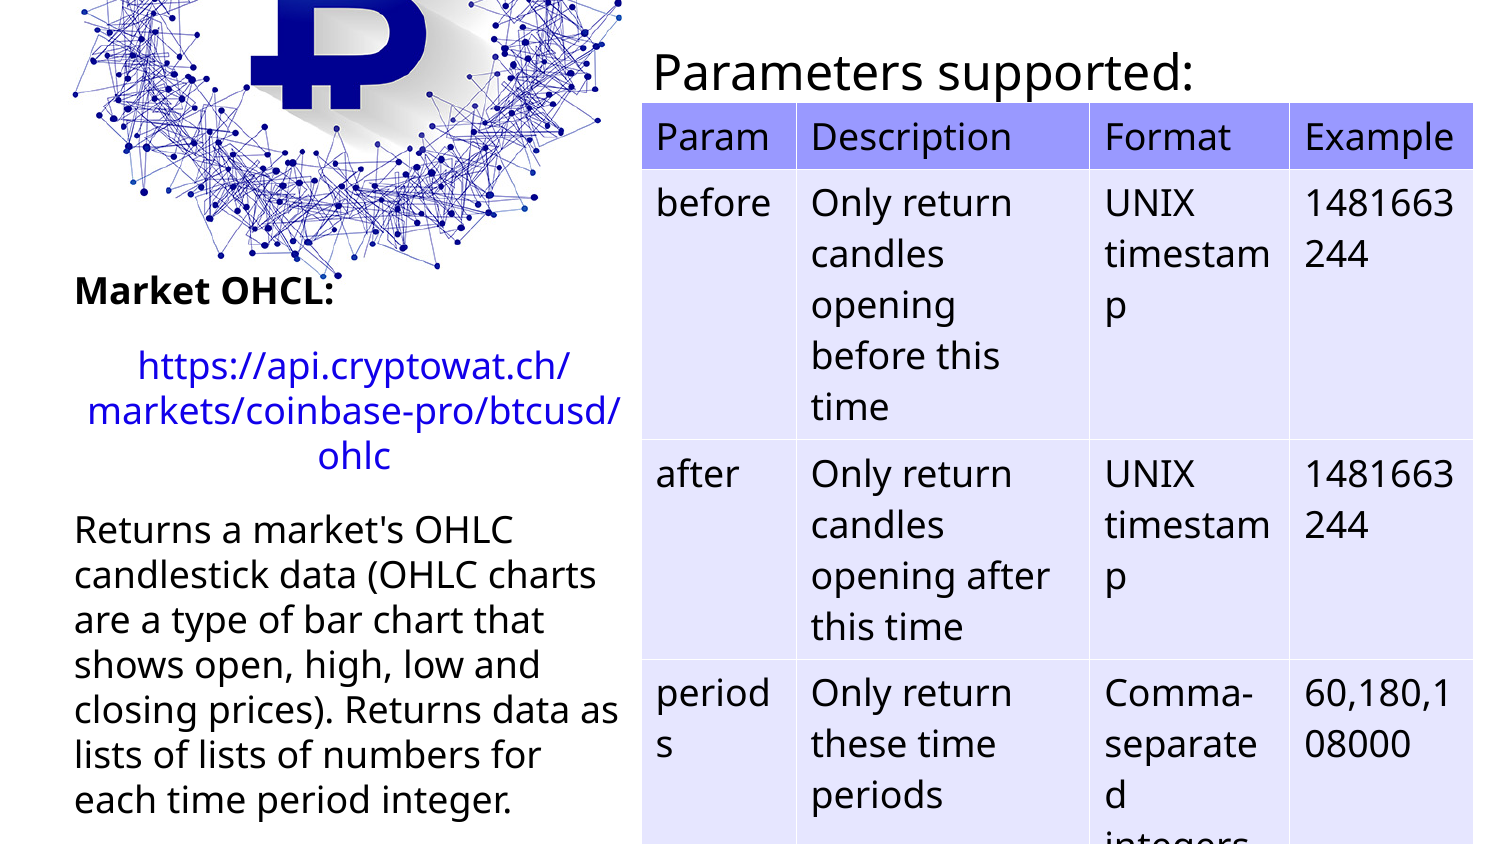

Parameters supported:
| Param | Description | Format | Example |
| --- | --- | --- | --- |
| before | Only return candles opening before this time | UNIX timestamp | 1481663244 |
| after | Only return candles opening after this time | UNIX timestamp | 1481663244 |
| periods | Only return these time periods | Comma-separated integers | 60,180,108000 |
# Market OHCL:
https://api.cryptowat.ch/markets/coinbase-pro/btcusd/ohlc
Returns a market's OHLC candlestick data (OHLC charts are a type of bar chart that shows open, high, low and closing prices). Returns data as lists of lists of numbers for each time period integer.